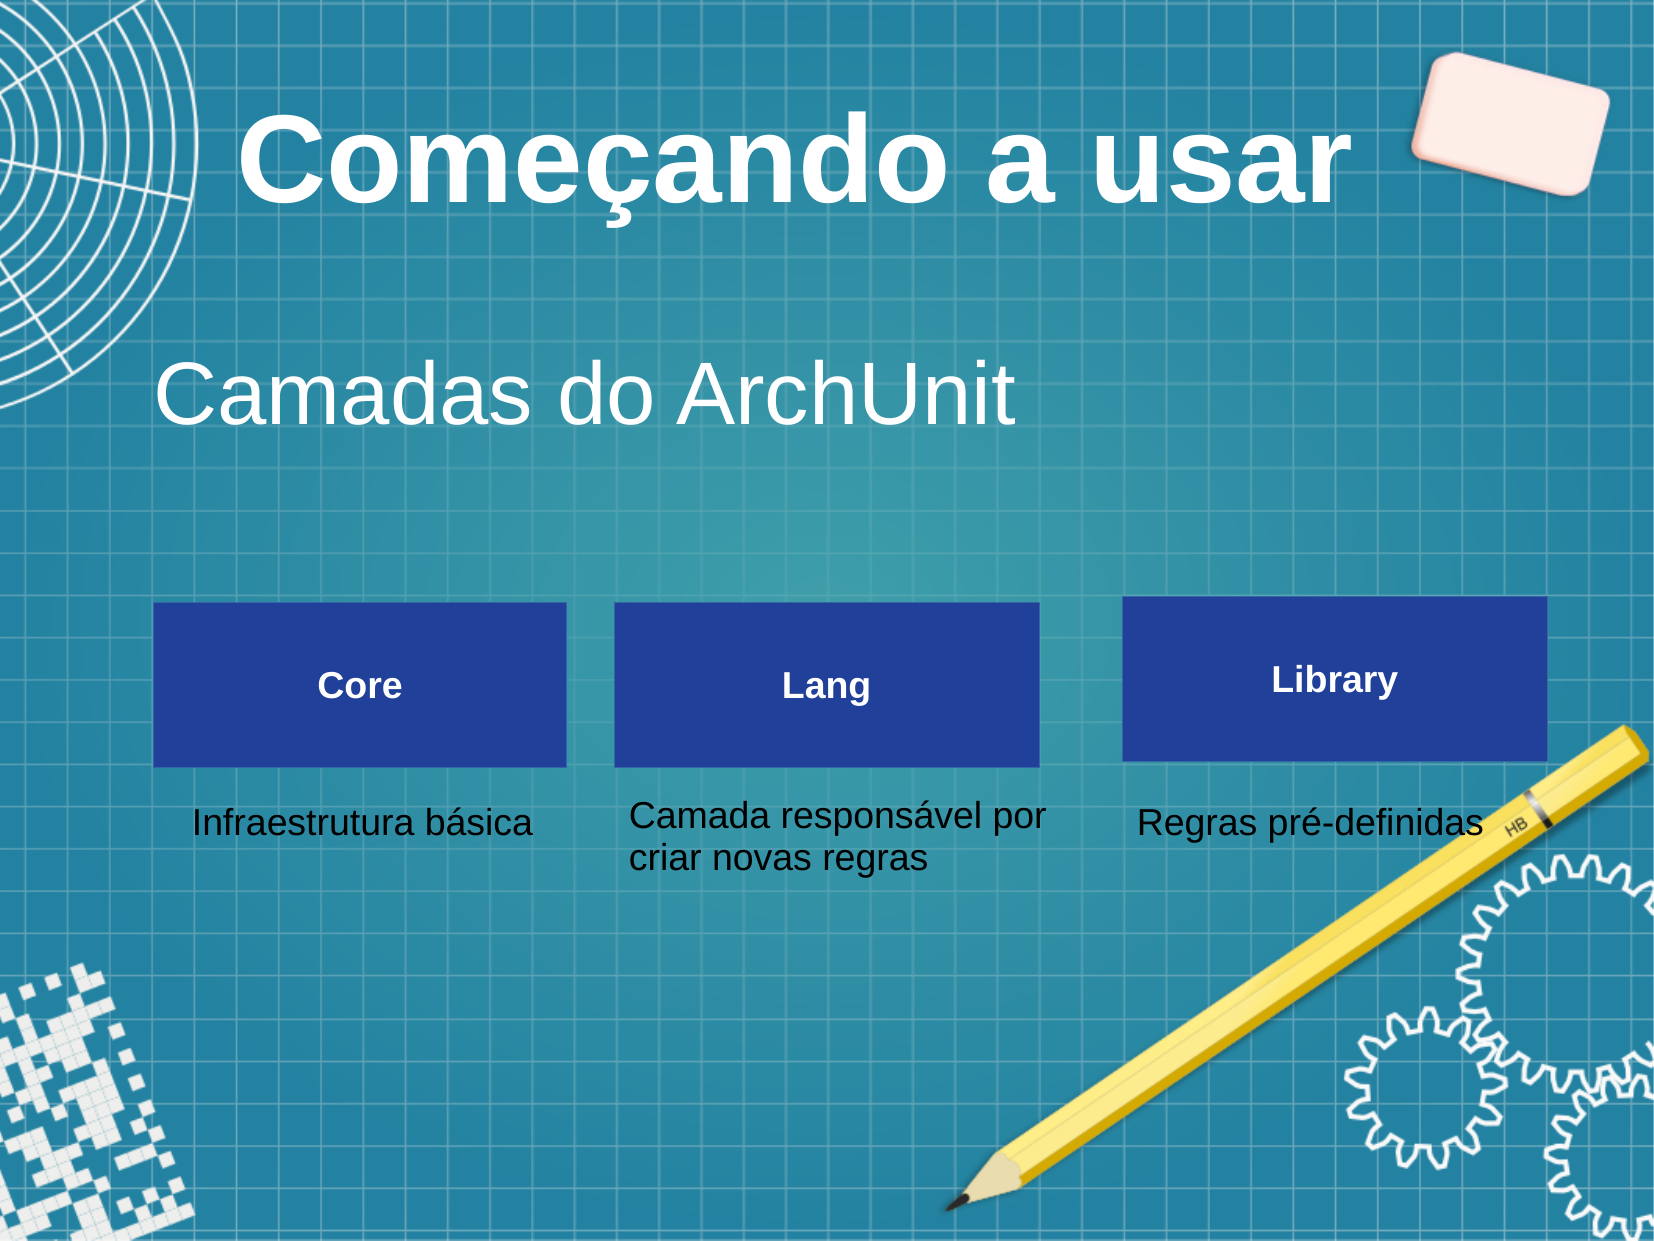

Começando a usar
# Camadas do ArchUnit
Library
Core
Lang
Camada responsável por
criar novas regras
Infraestrutura básica
Regras pré-definidas